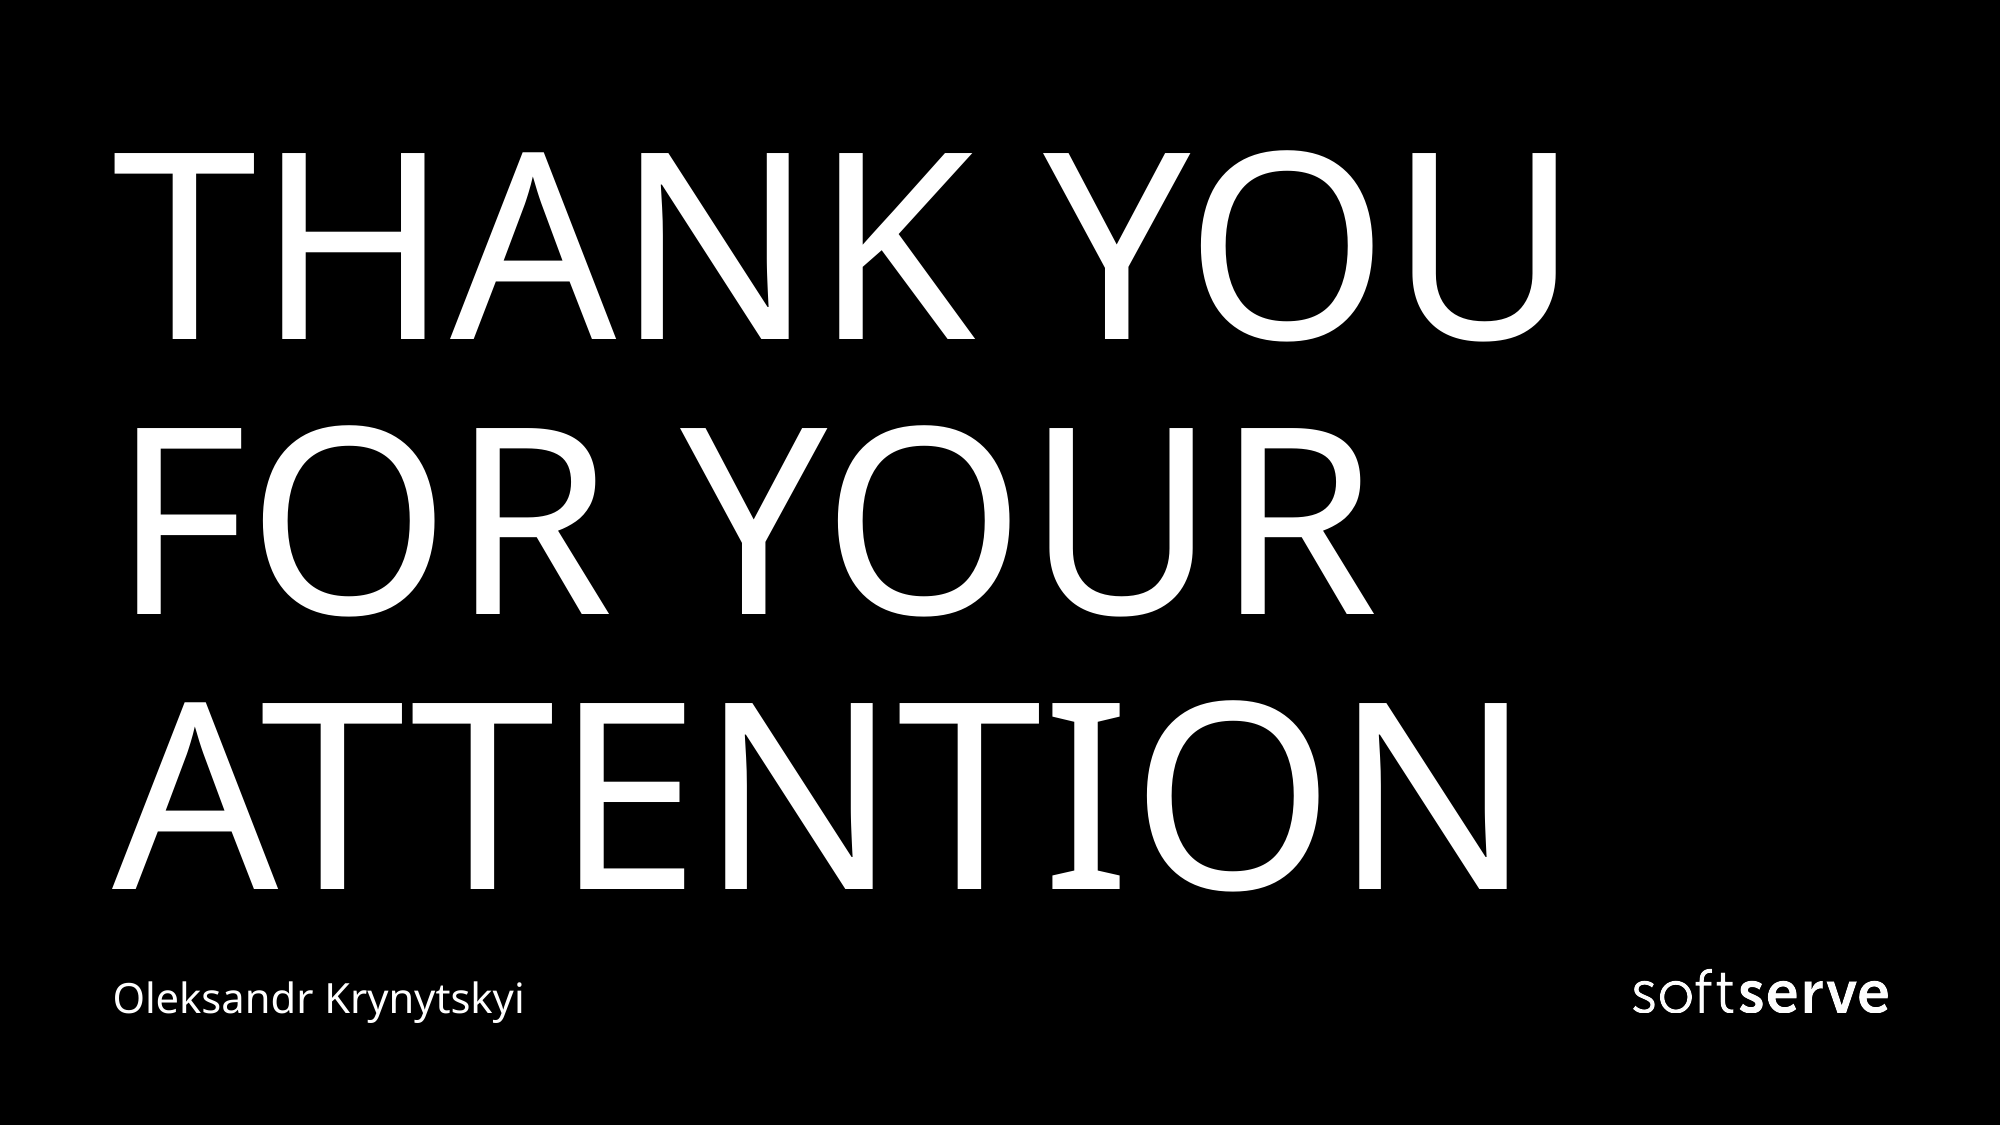

THANK YOU FOR YOUR ATTENTION
# Oleksandr Krynytskyi